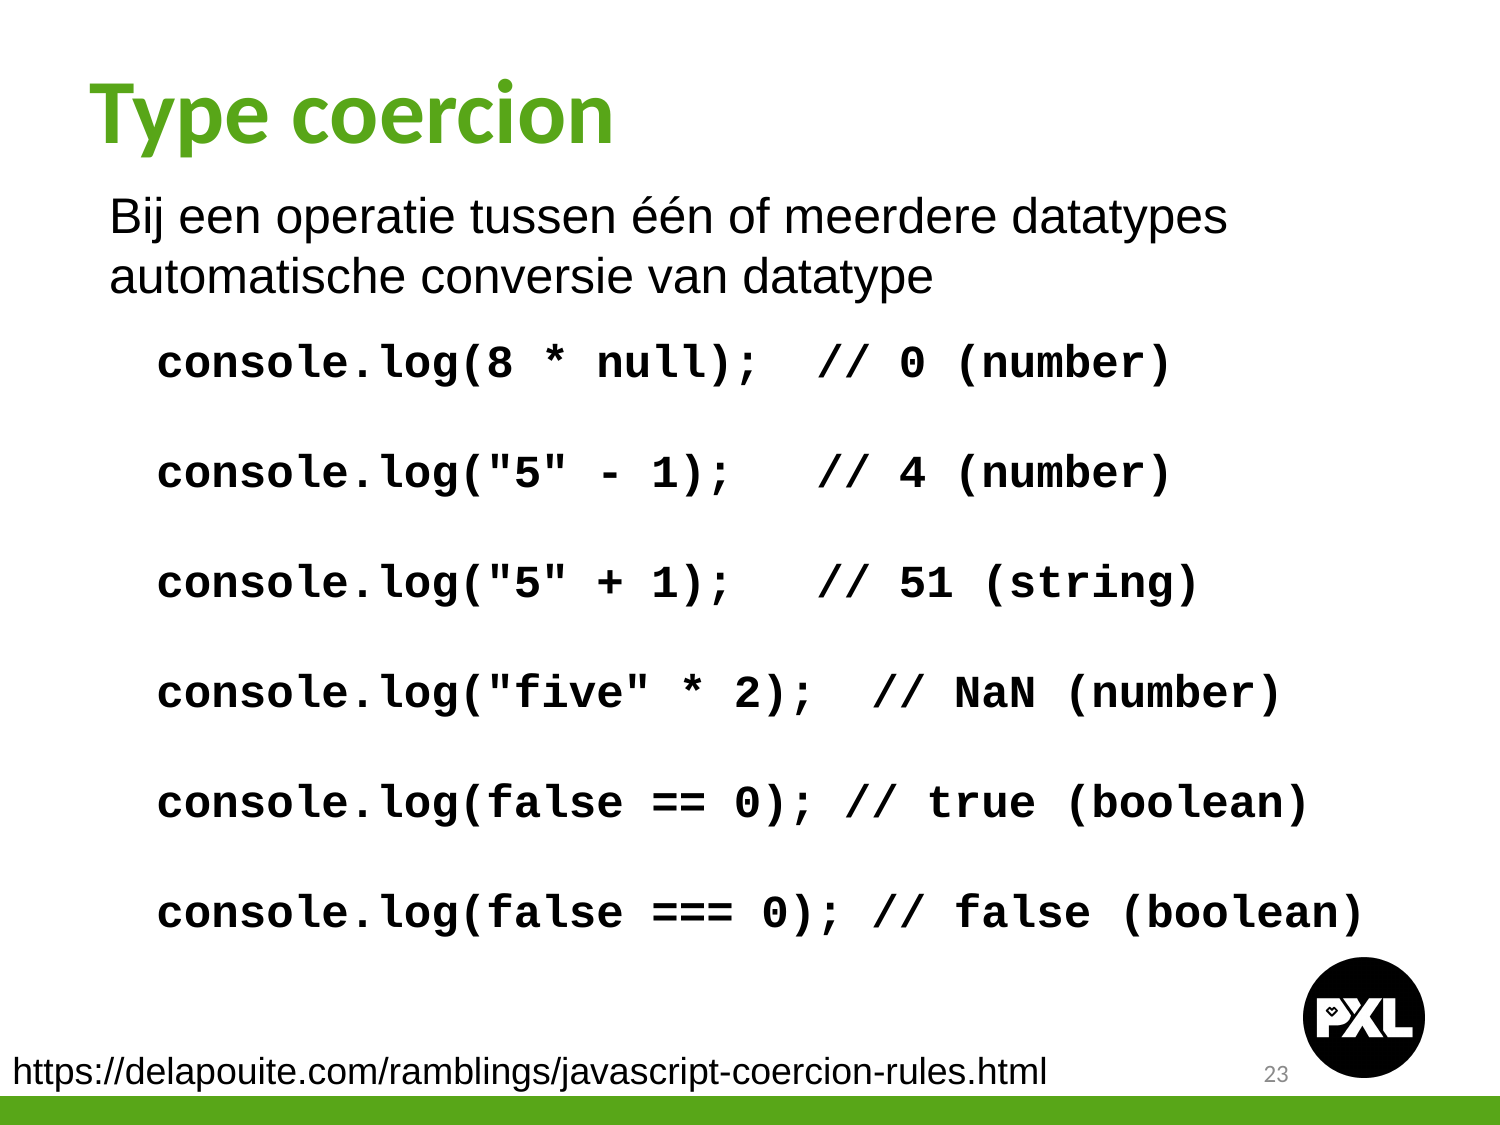

Type coercion
Bij een operatie tussen één of meerdere datatypes
automatische conversie van datatype
console.log(8 * null); // 0 (number)
console.log("5" - 1); // 4 (number)
console.log("5" + 1); // 51 (string)
console.log("five" * 2); // NaN (number)
console.log(false == 0); // true (boolean)
console.log(false === 0); // false (boolean)
https://delapouite.com/ramblings/javascript-coercion-rules.html